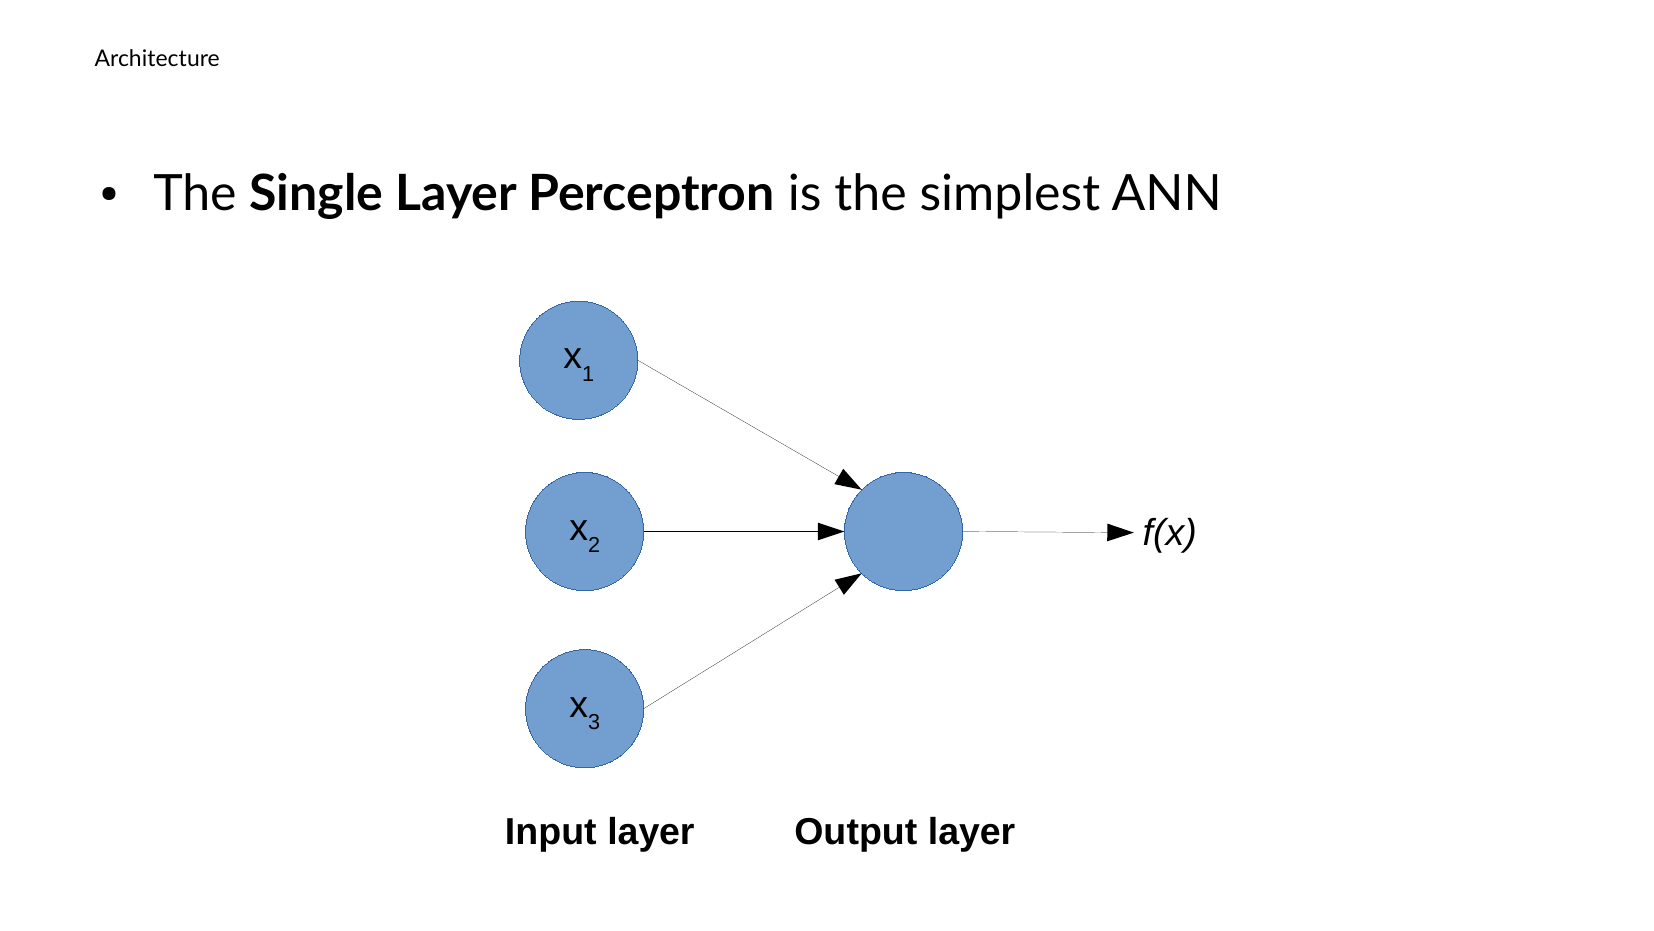

# Architecture
The Single Layer Perceptron is the simplest ANN
x1
x2
f(x)
x3
Input layer
Output layer